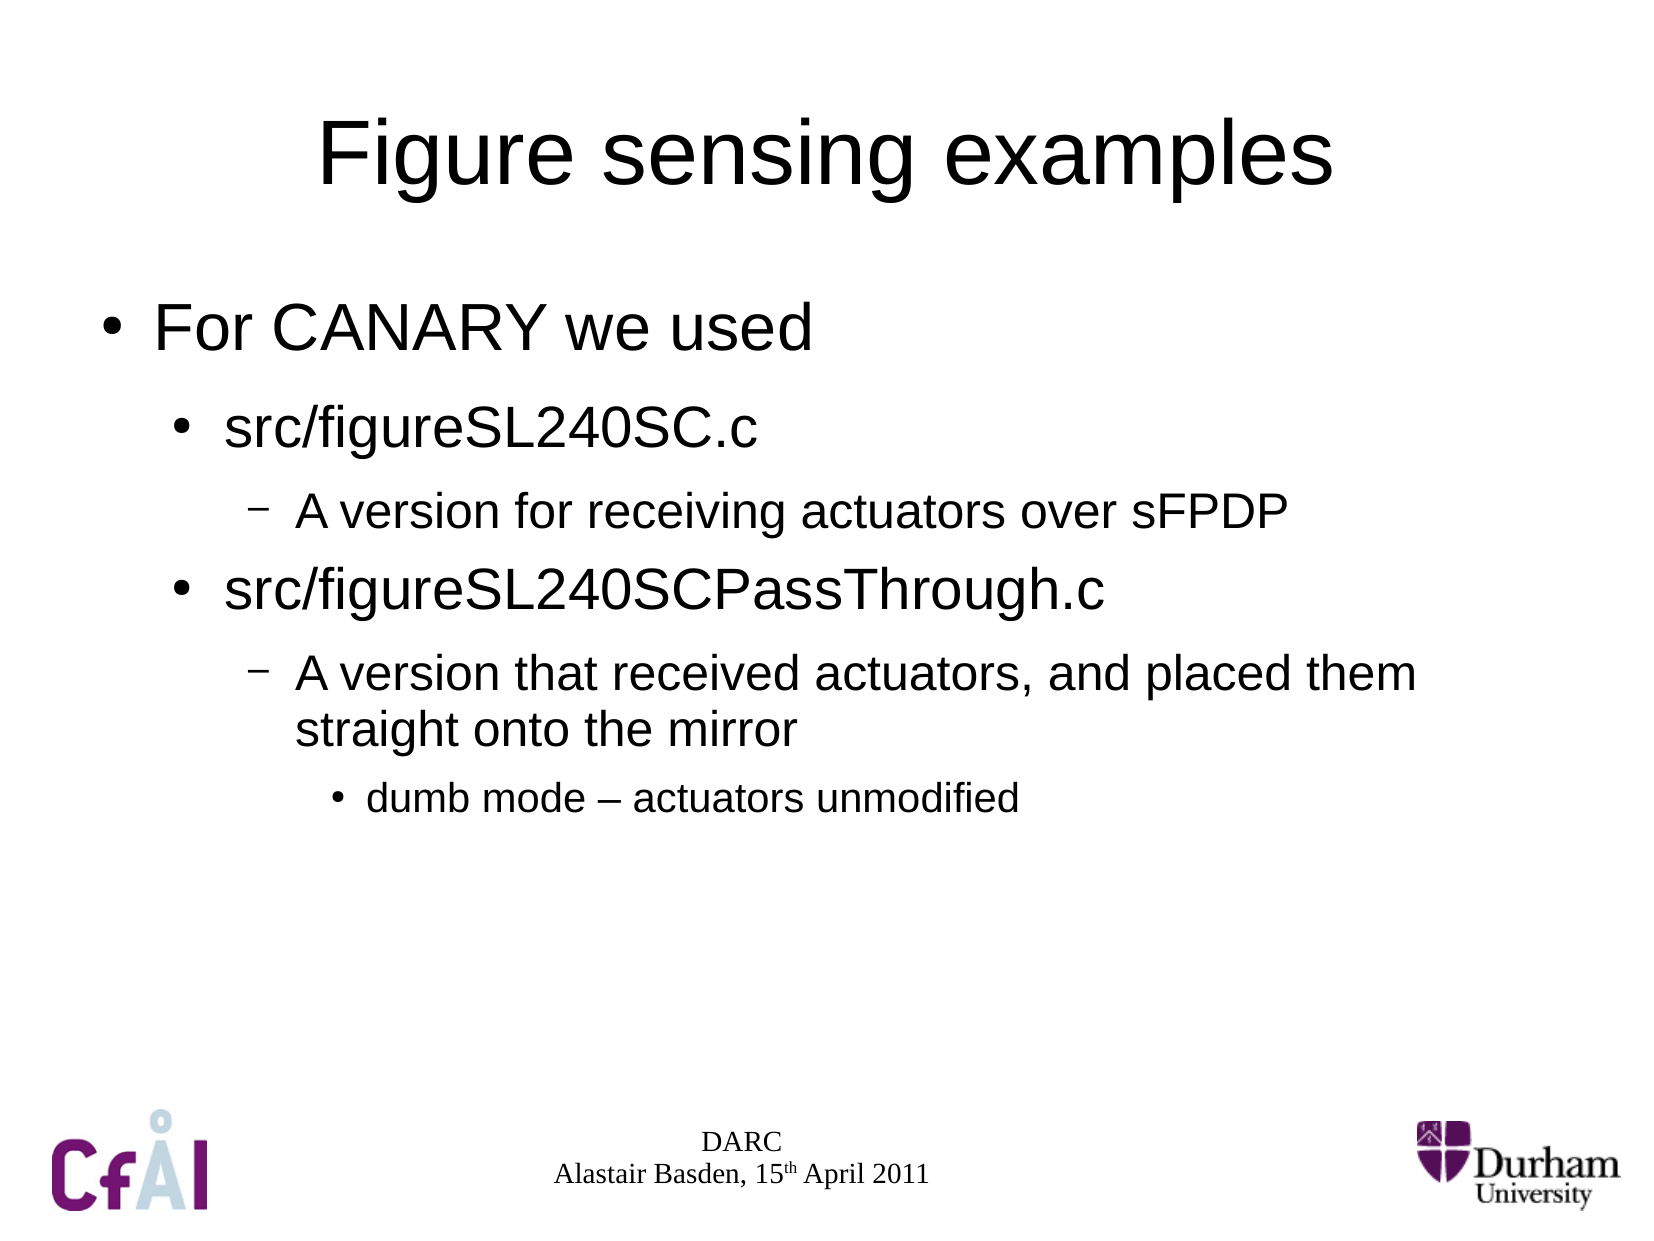

# Figure sensing examples
For CANARY we used
src/figureSL240SC.c
A version for receiving actuators over sFPDP
src/figureSL240SCPassThrough.c
A version that received actuators, and placed them straight onto the mirror
dumb mode – actuators unmodified